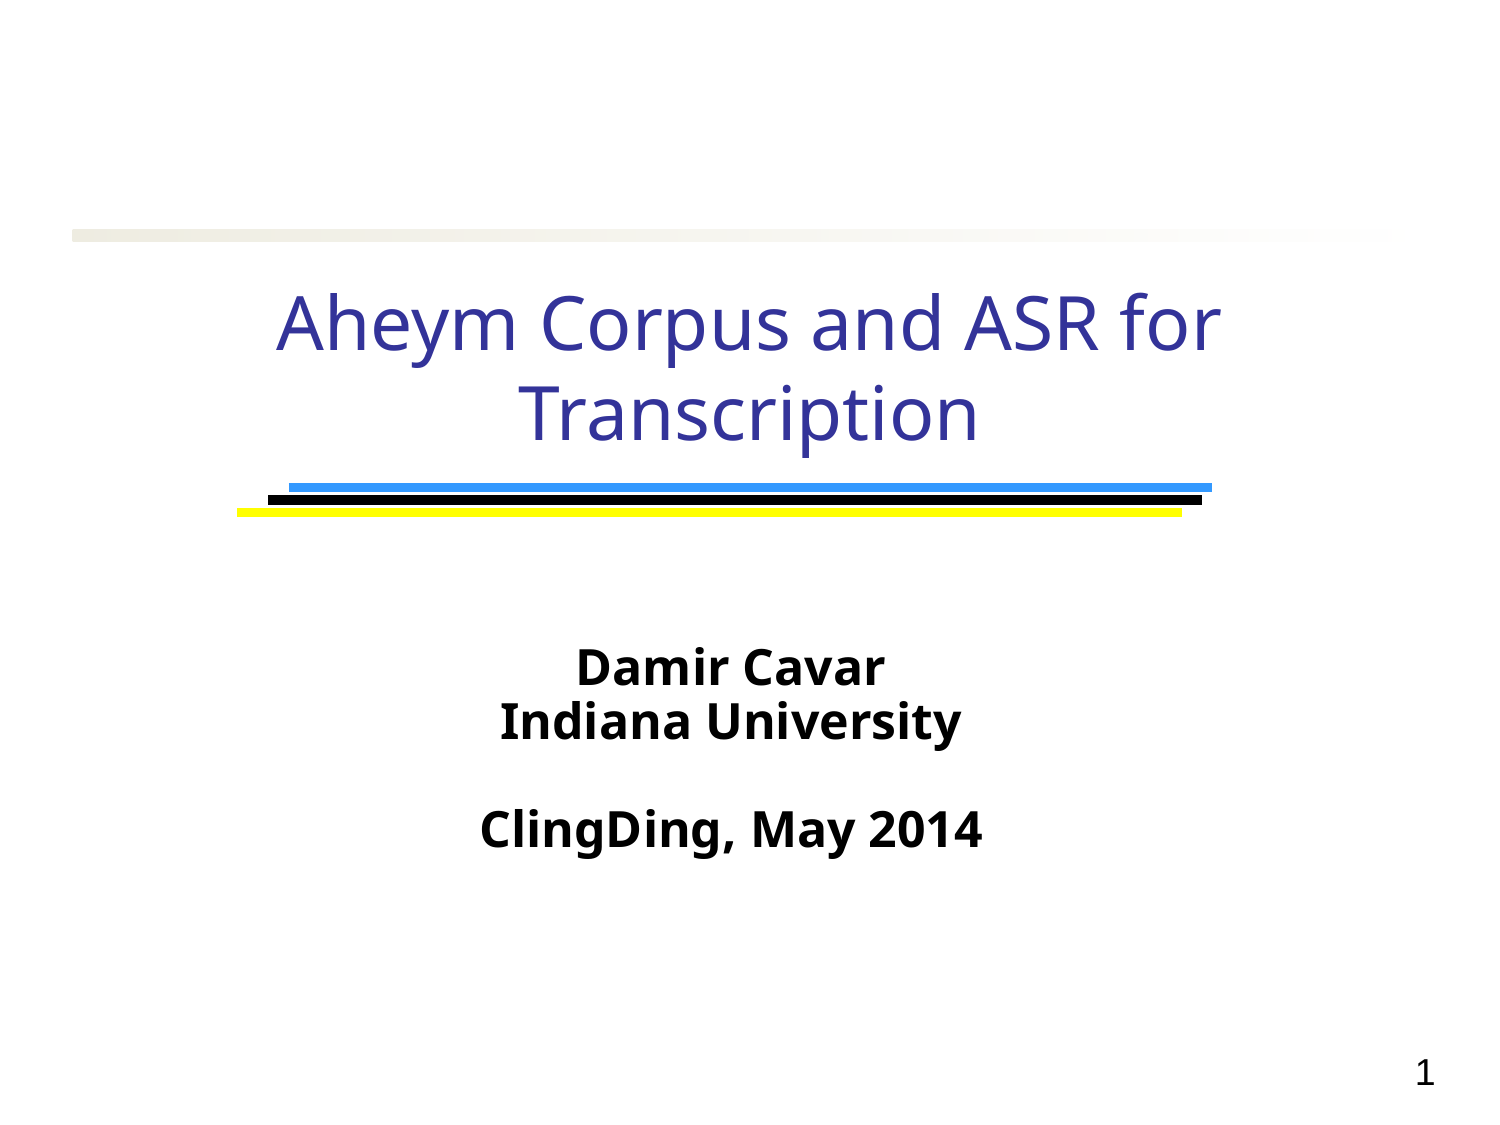

Aheym Corpus and ASR for Transcription
Damir Cavar
Indiana University
ClingDing, May 2014